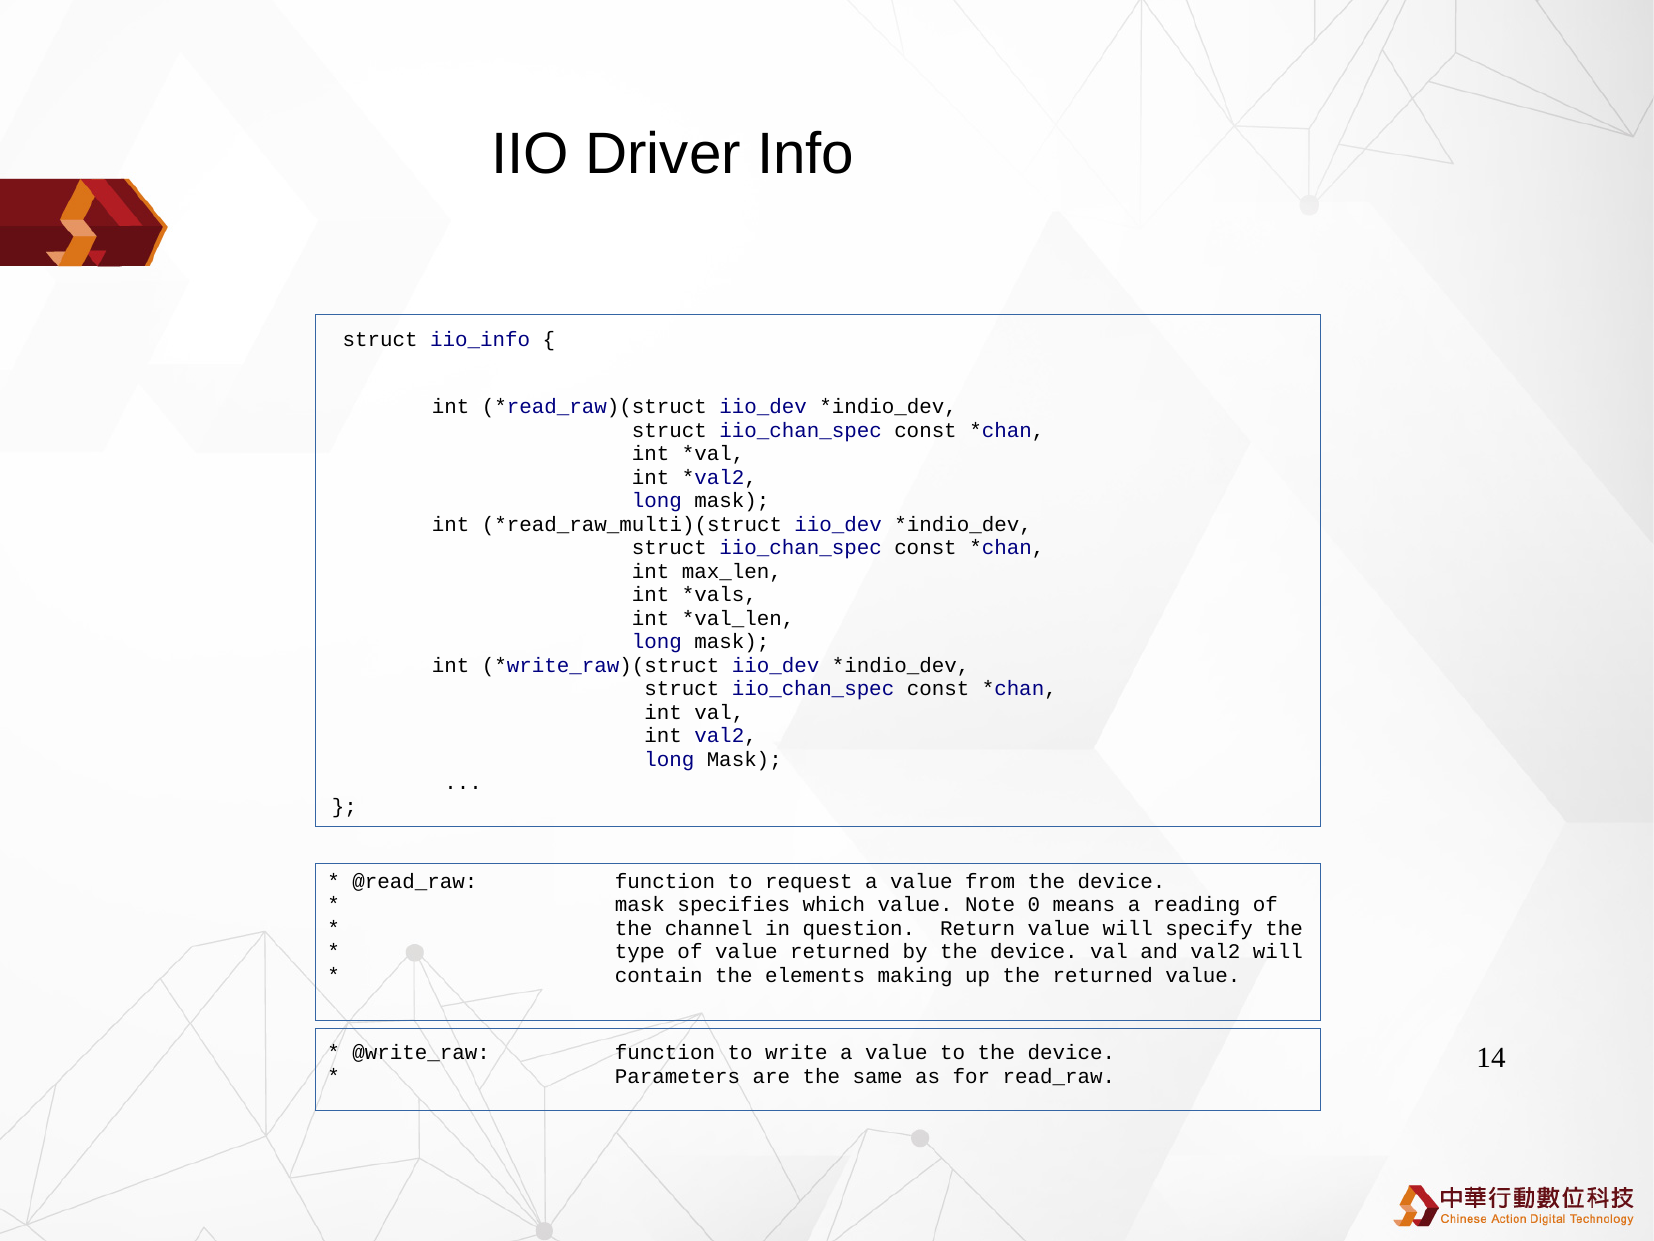

# IIO Driver Info
struct iio_info {
 int (*read_raw)(struct iio_dev *indio_dev,
 struct iio_chan_spec const *chan,
 int *val,
 int *val2,
 long mask);
 int (*read_raw_multi)(struct iio_dev *indio_dev,
 struct iio_chan_spec const *chan,
 int max_len,
 int *vals,
 int *val_len,
 long mask);
 int (*write_raw)(struct iio_dev *indio_dev,
 struct iio_chan_spec const *chan,
 int val,
 int val2,
 long Mask);
 ...
};
 * @read_raw: function to request a value from the device.
 * mask specifies which value. Note 0 means a reading of
 * the channel in question. Return value will specify the
 * type of value returned by the device. val and val2 will
 * contain the elements making up the returned value.
 * @write_raw: function to write a value to the device.
 * Parameters are the same as for read_raw.
14